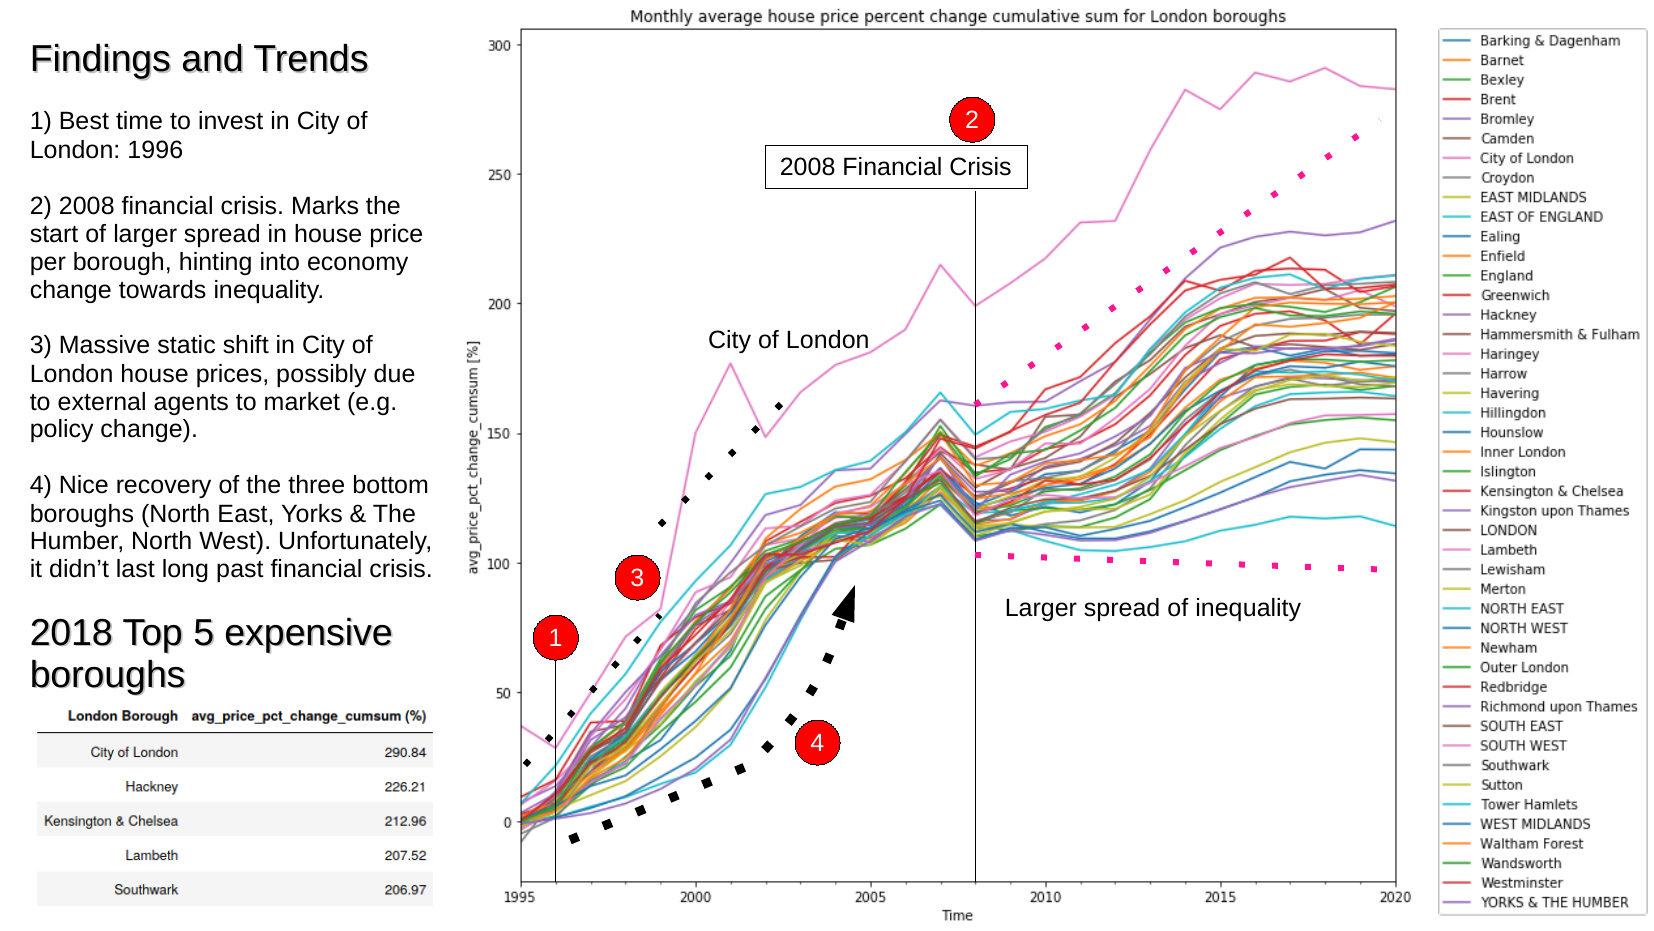

Findings and Trends
1) Best time to invest in City of London: 1996
2) 2008 financial crisis. Marks the start of larger spread in house price per borough, hinting into economy change towards inequality.
3) Massive static shift in City of London house prices, possibly due to external agents to market (e.g. policy change).
4) Nice recovery of the three bottom boroughs (North East, Yorks & The Humber, North West). Unfortunately, it didn’t last long past financial crisis.
2018 Top 5 expensive boroughs
2
2008 Financial Crisis
City of London
3
Larger spread of inequality
1
4